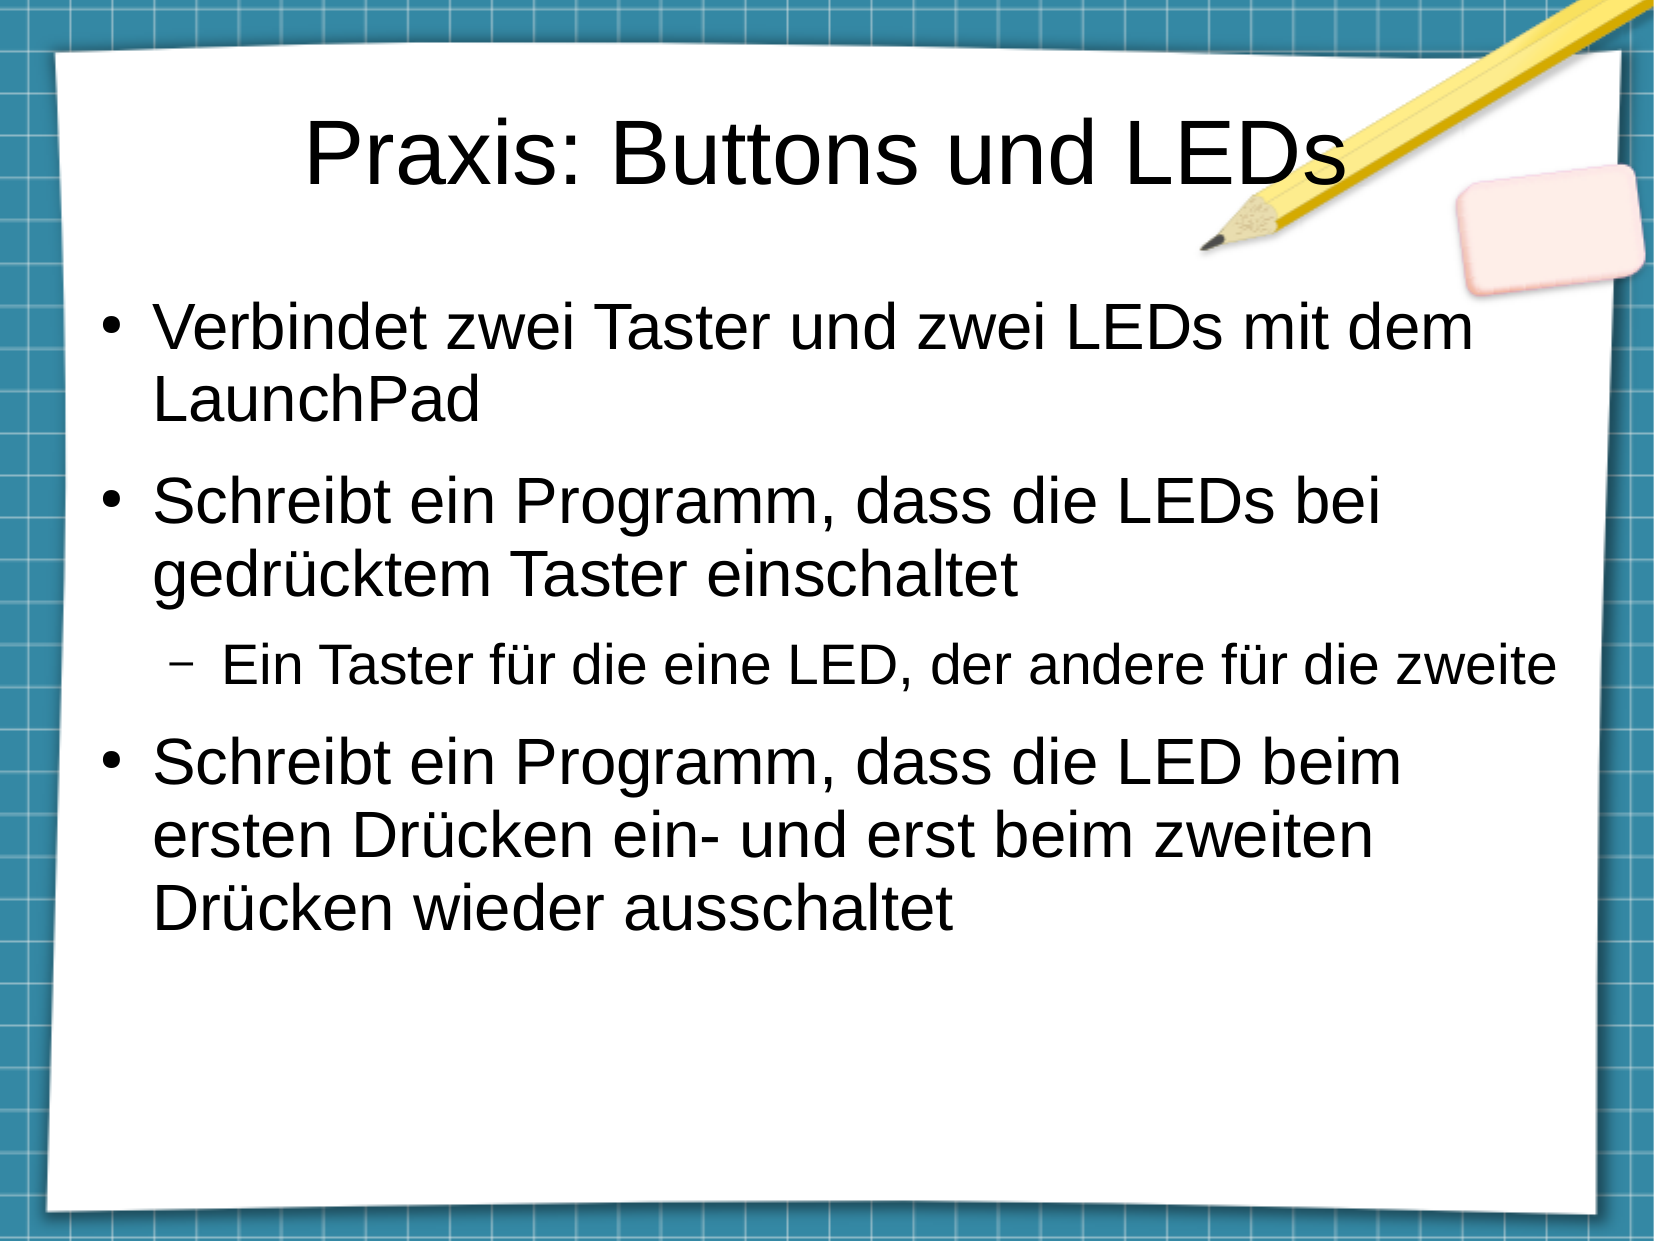

# Praxis: Buttons und LEDs
Verbindet zwei Taster und zwei LEDs mit dem LaunchPad
Schreibt ein Programm, dass die LEDs bei gedrücktem Taster einschaltet
Ein Taster für die eine LED, der andere für die zweite
Schreibt ein Programm, dass die LED beim ersten Drücken ein- und erst beim zweiten Drücken wieder ausschaltet